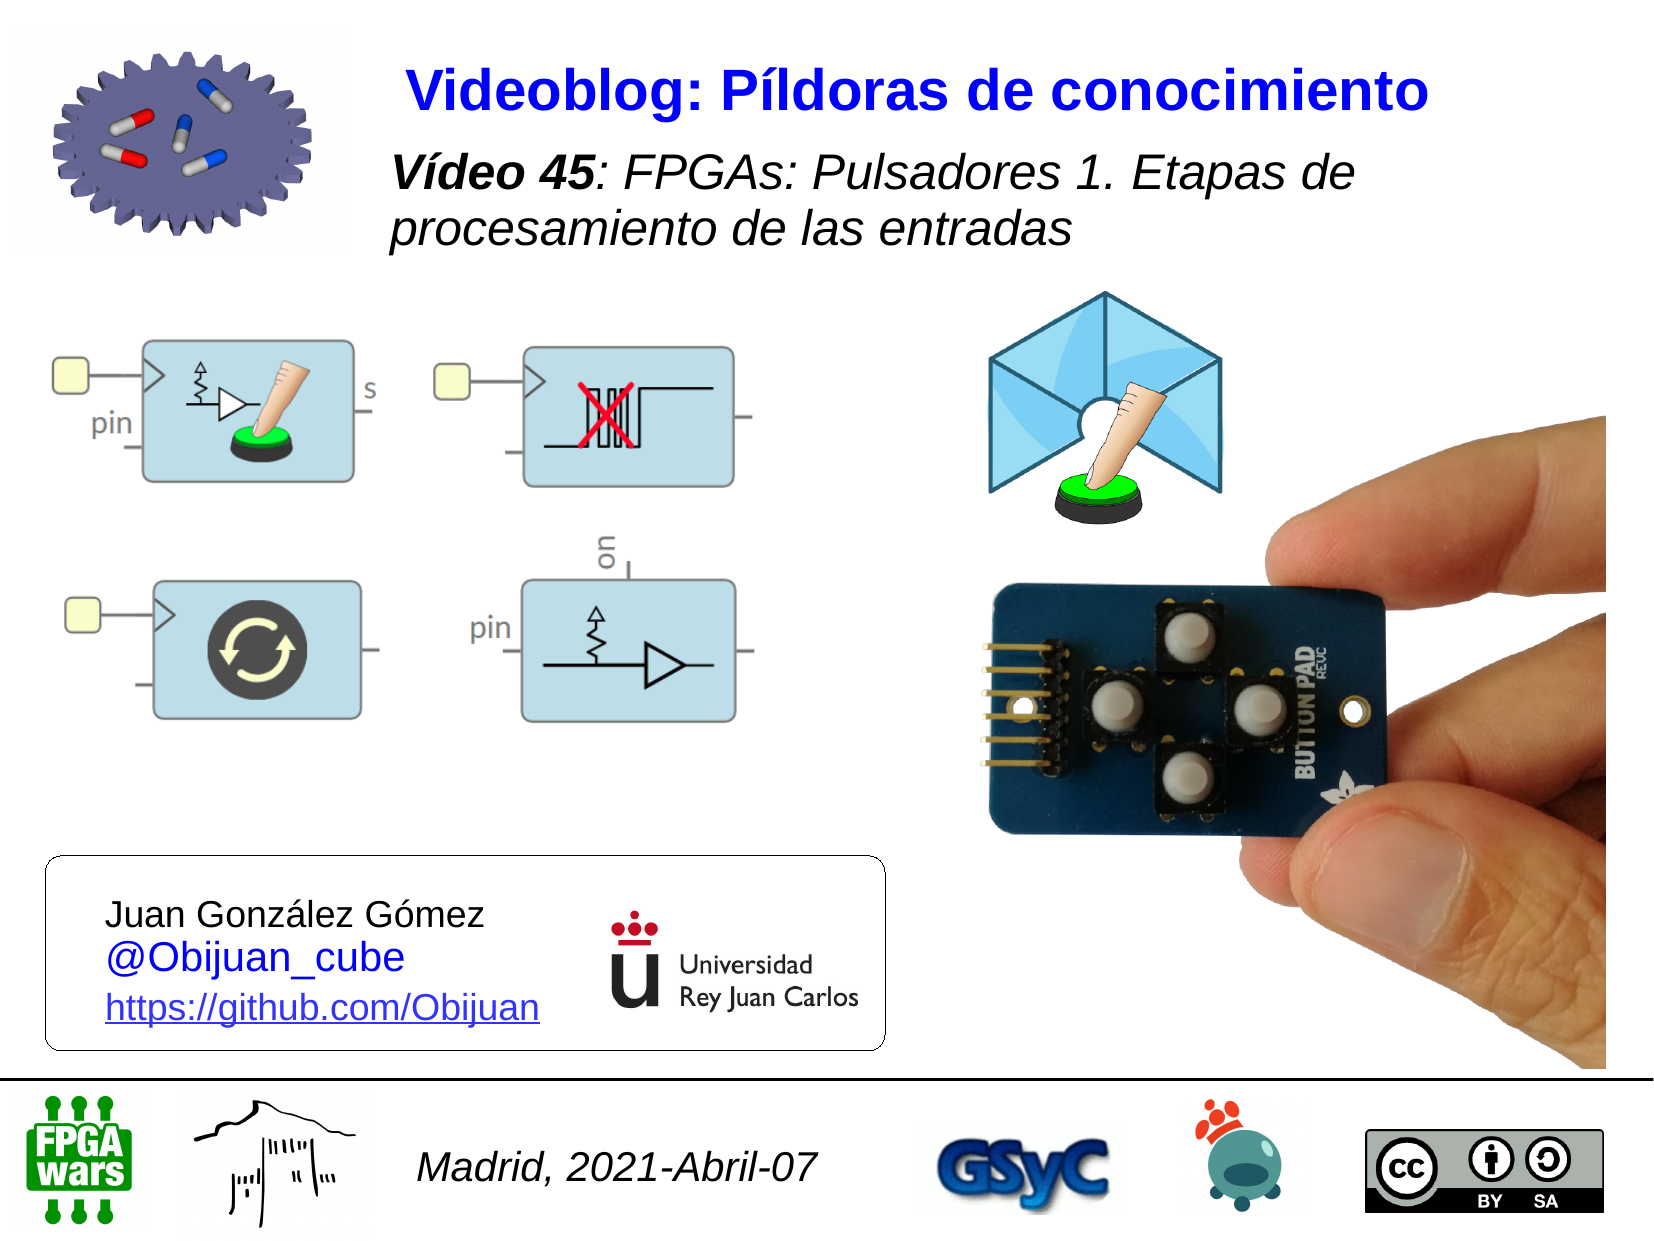

# Videoblog: Píldoras de conocimiento
Vídeo 45: FPGAs: Pulsadores 1. Etapas de procesamiento de las entradas
Juan González Gómez
@Obijuan_cube
https://github.com/Obijuan
Madrid, 2021-Abril-07